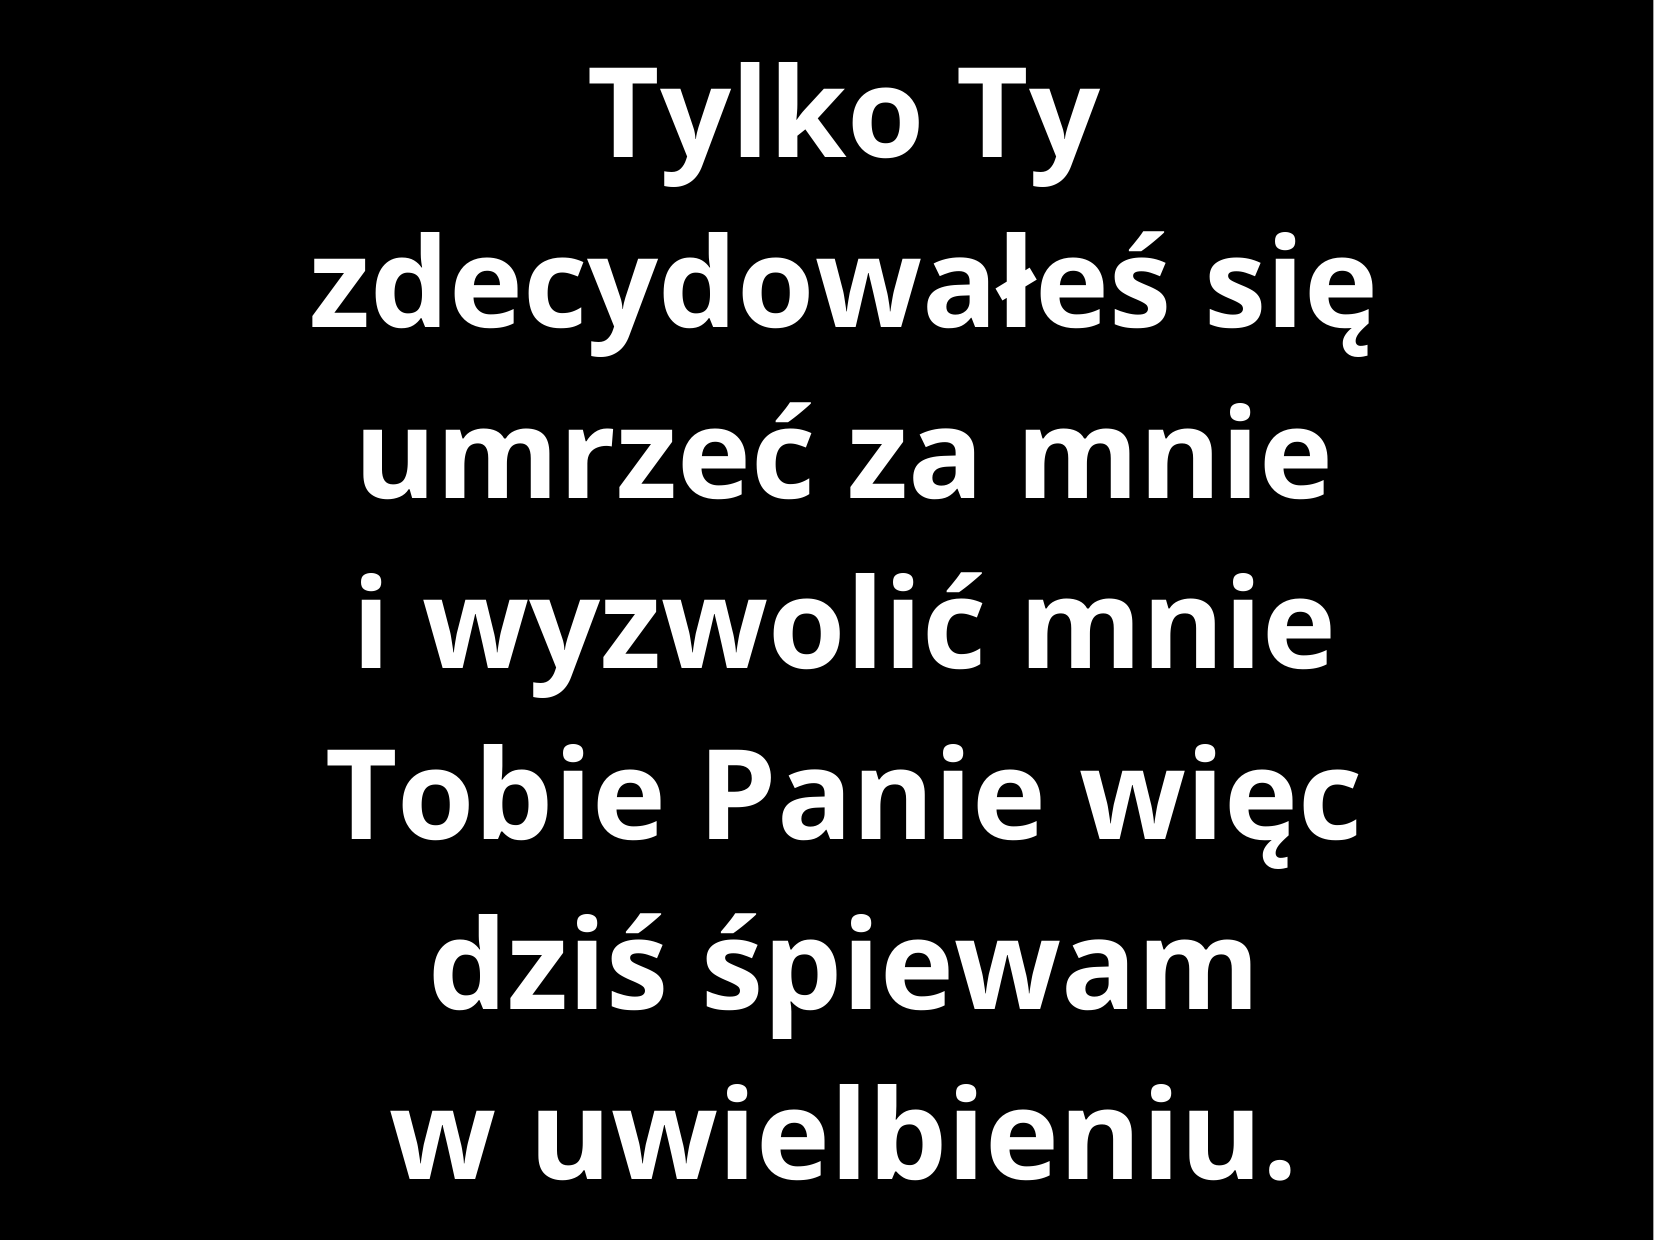

# Tylko Ty
zdecydowałeś się
umrzeć za mnie
i wyzwolić mnie
Tobie Panie więc
dziś śpiewam
w uwielbieniu.